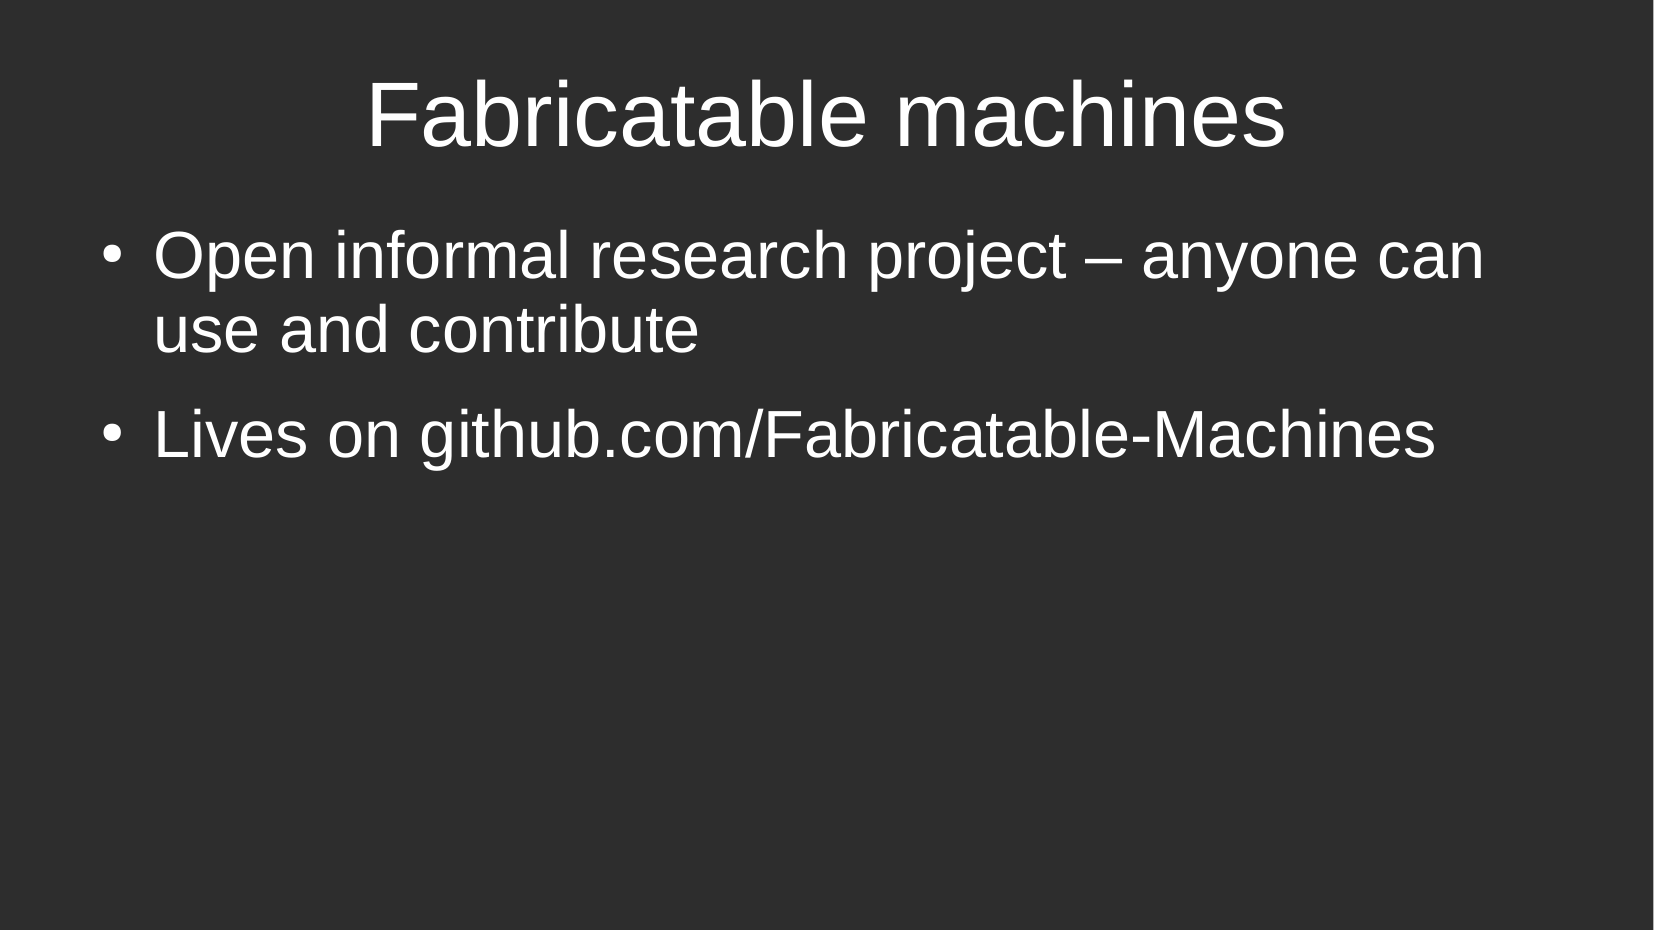

# Fabricatable machines
Open informal research project – anyone can use and contribute
Lives on github.com/Fabricatable-Machines